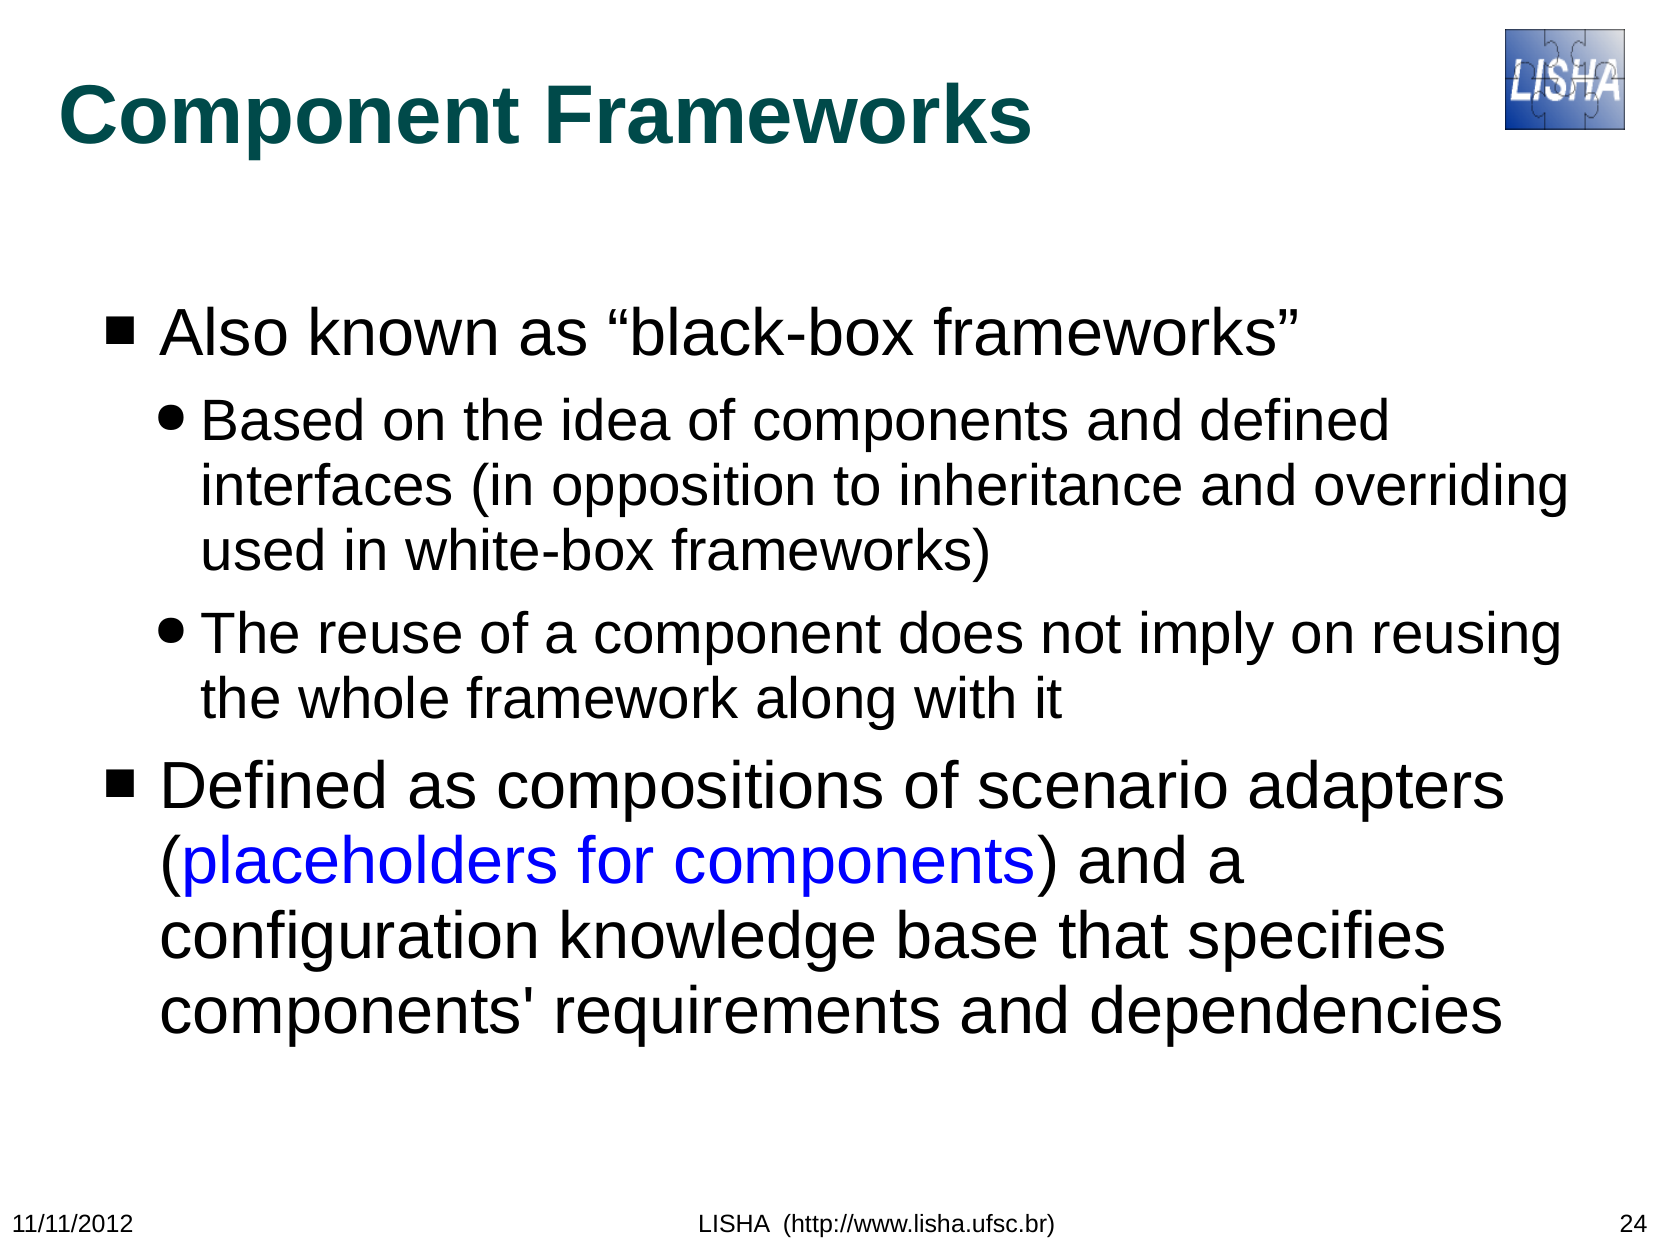

# Component Frameworks
Also known as “black-box frameworks”
Based on the idea of components and defined interfaces (in opposition to inheritance and overriding used in white-box frameworks)
The reuse of a component does not imply on reusing the whole framework along with it
Defined as compositions of scenario adapters (placeholders for components) and a configuration knowledge base that specifies components' requirements and dependencies